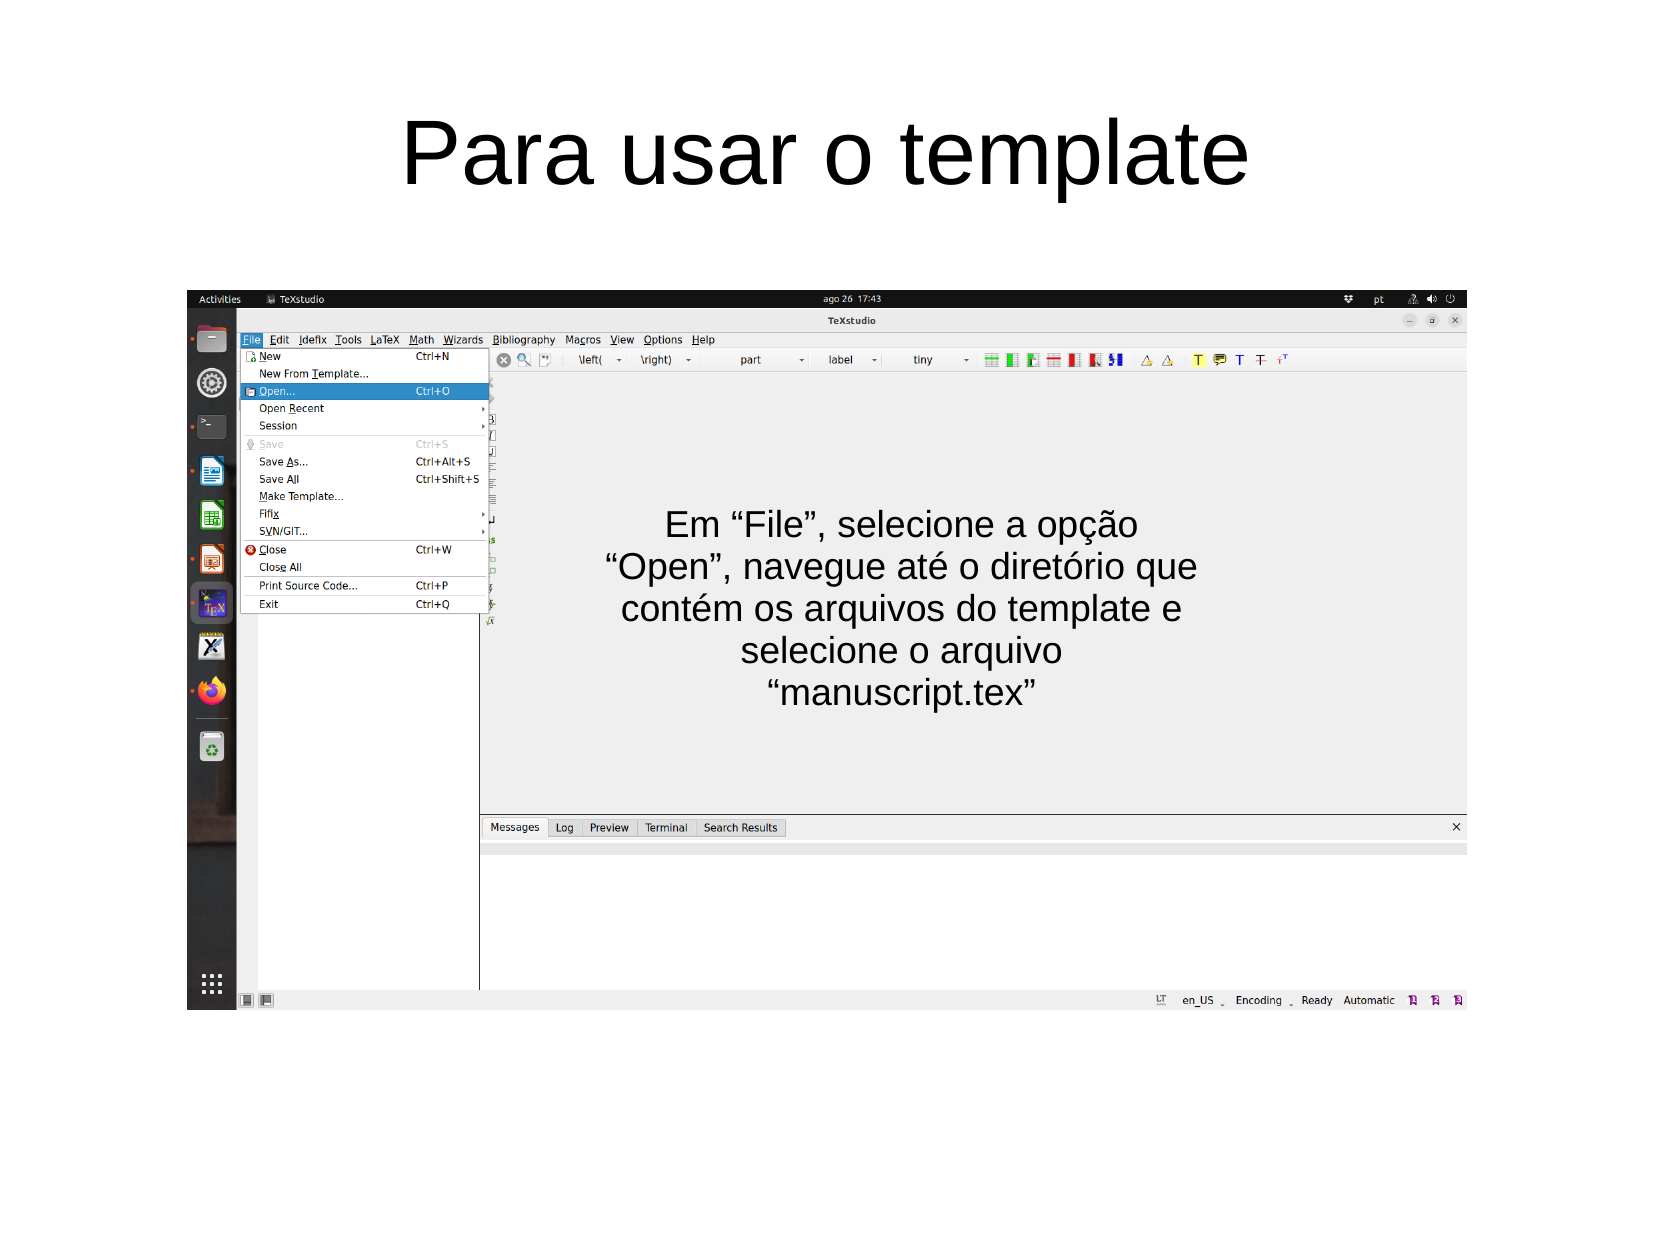

# Para usar o template
Em “File”, selecione a opção “Open”, navegue até o diretório que contém os arquivos do template e selecione o arquivo “manuscript.tex”